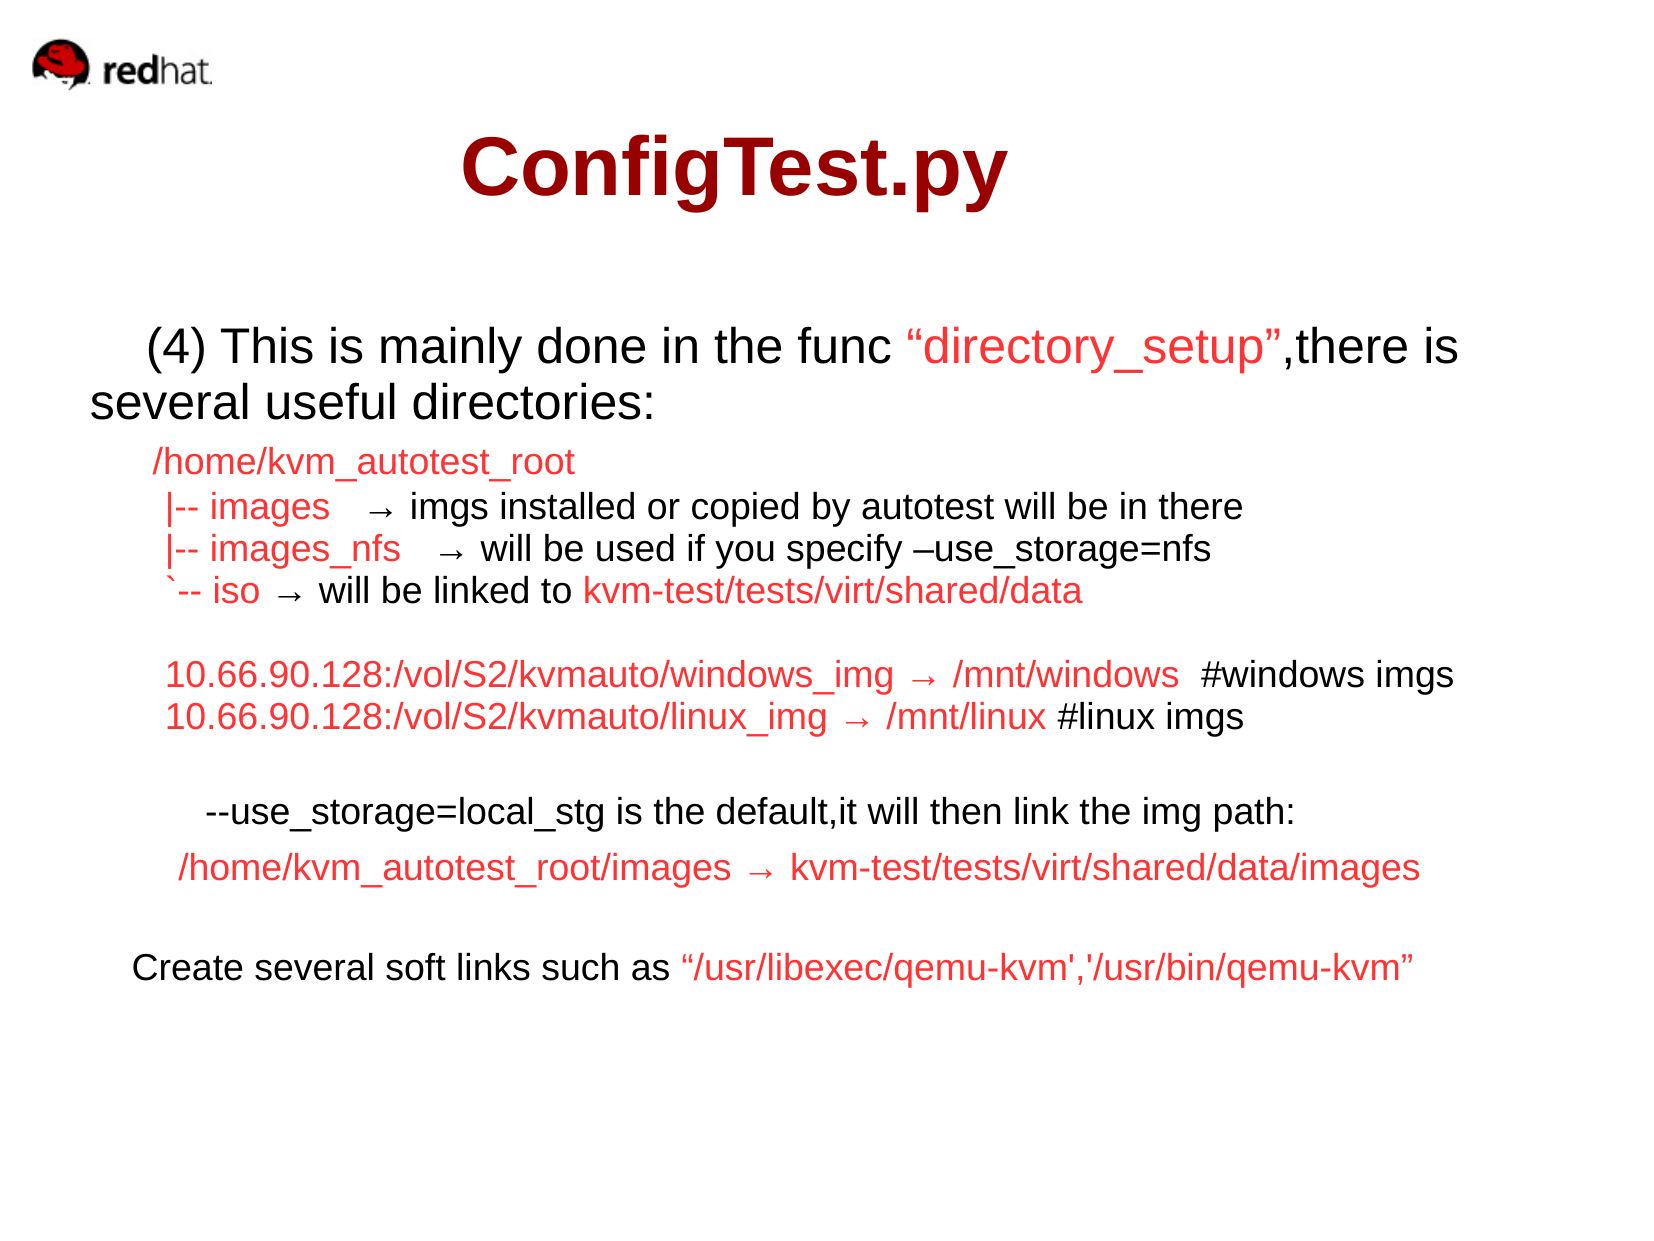

ConfigTest.py
 (4) This is mainly done in the func “directory_setup”,there is several useful directories:
 /home/kvm_autotest_root
	|-- images → imgs installed or copied by autotest will be in there
	|-- images_nfs → will be used if you specify –use_storage=nfs
	`-- iso → will be linked to kvm-test/tests/virt/shared/data
	10.66.90.128:/vol/S2/kvmauto/windows_img → /mnt/windows #windows imgs
	10.66.90.128:/vol/S2/kvmauto/linux_img → /mnt/linux #linux imgs
 --use_storage=local_stg is the default,it will then link the img path:
/home/kvm_autotest_root/images → kvm-test/tests/virt/shared/data/images
 Create several soft links such as “/usr/libexec/qemu-kvm','/usr/bin/qemu-kvm”